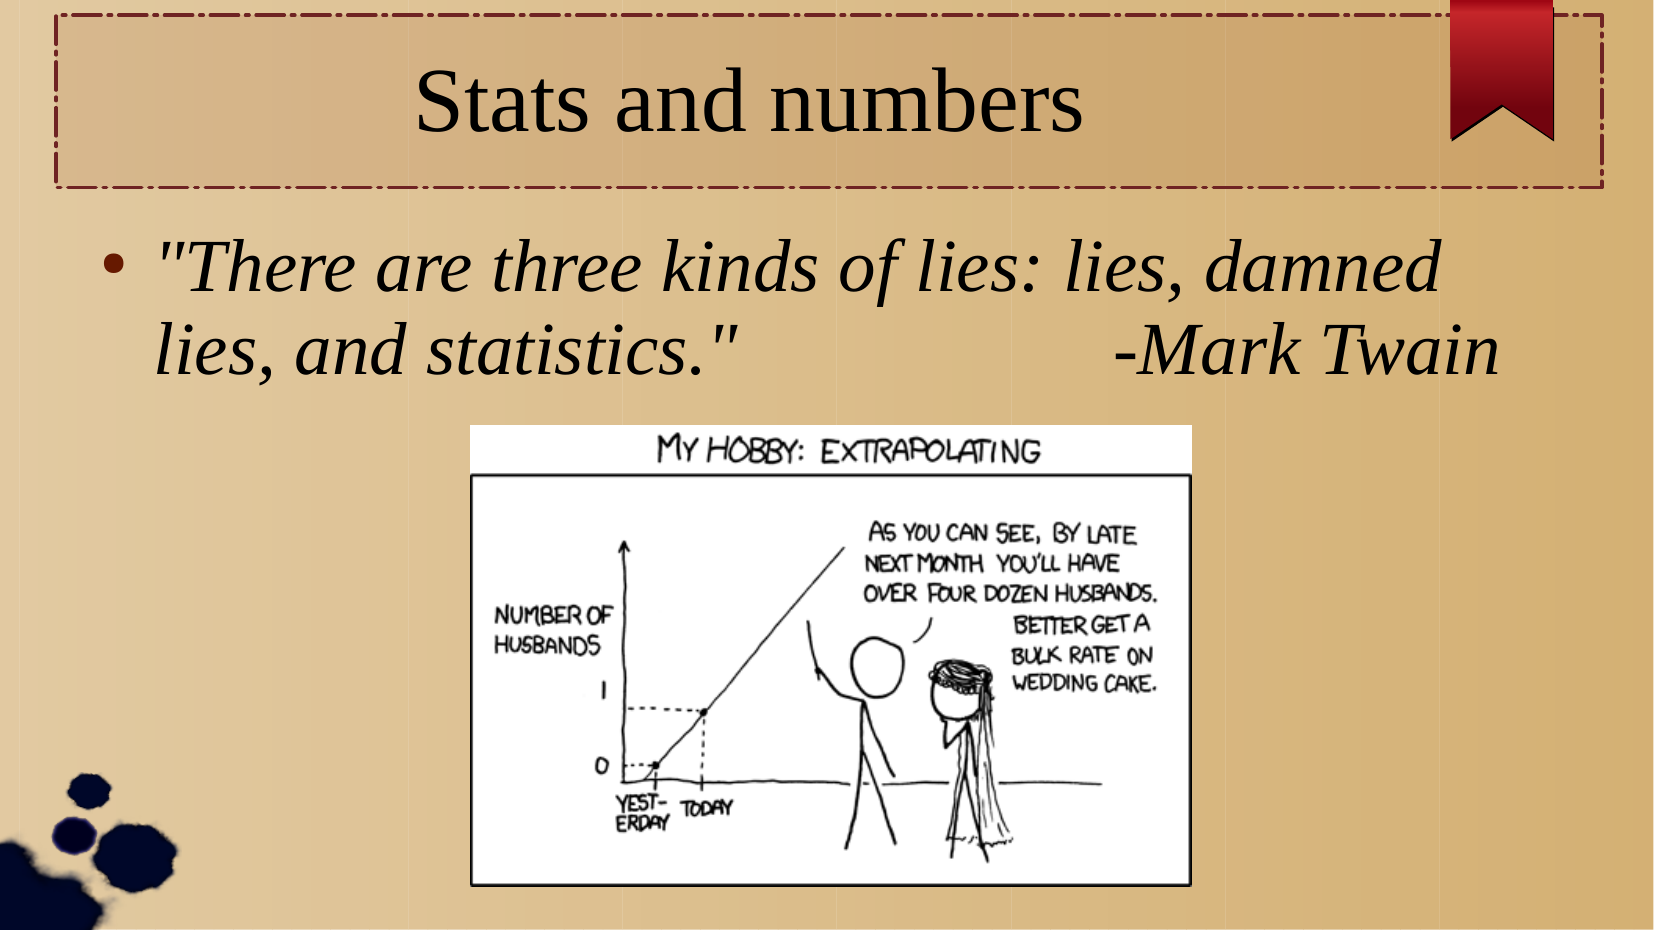

# Stats and numbers
"There are three kinds of lies: lies, damned lies, and statistics." 					-Mark Twain